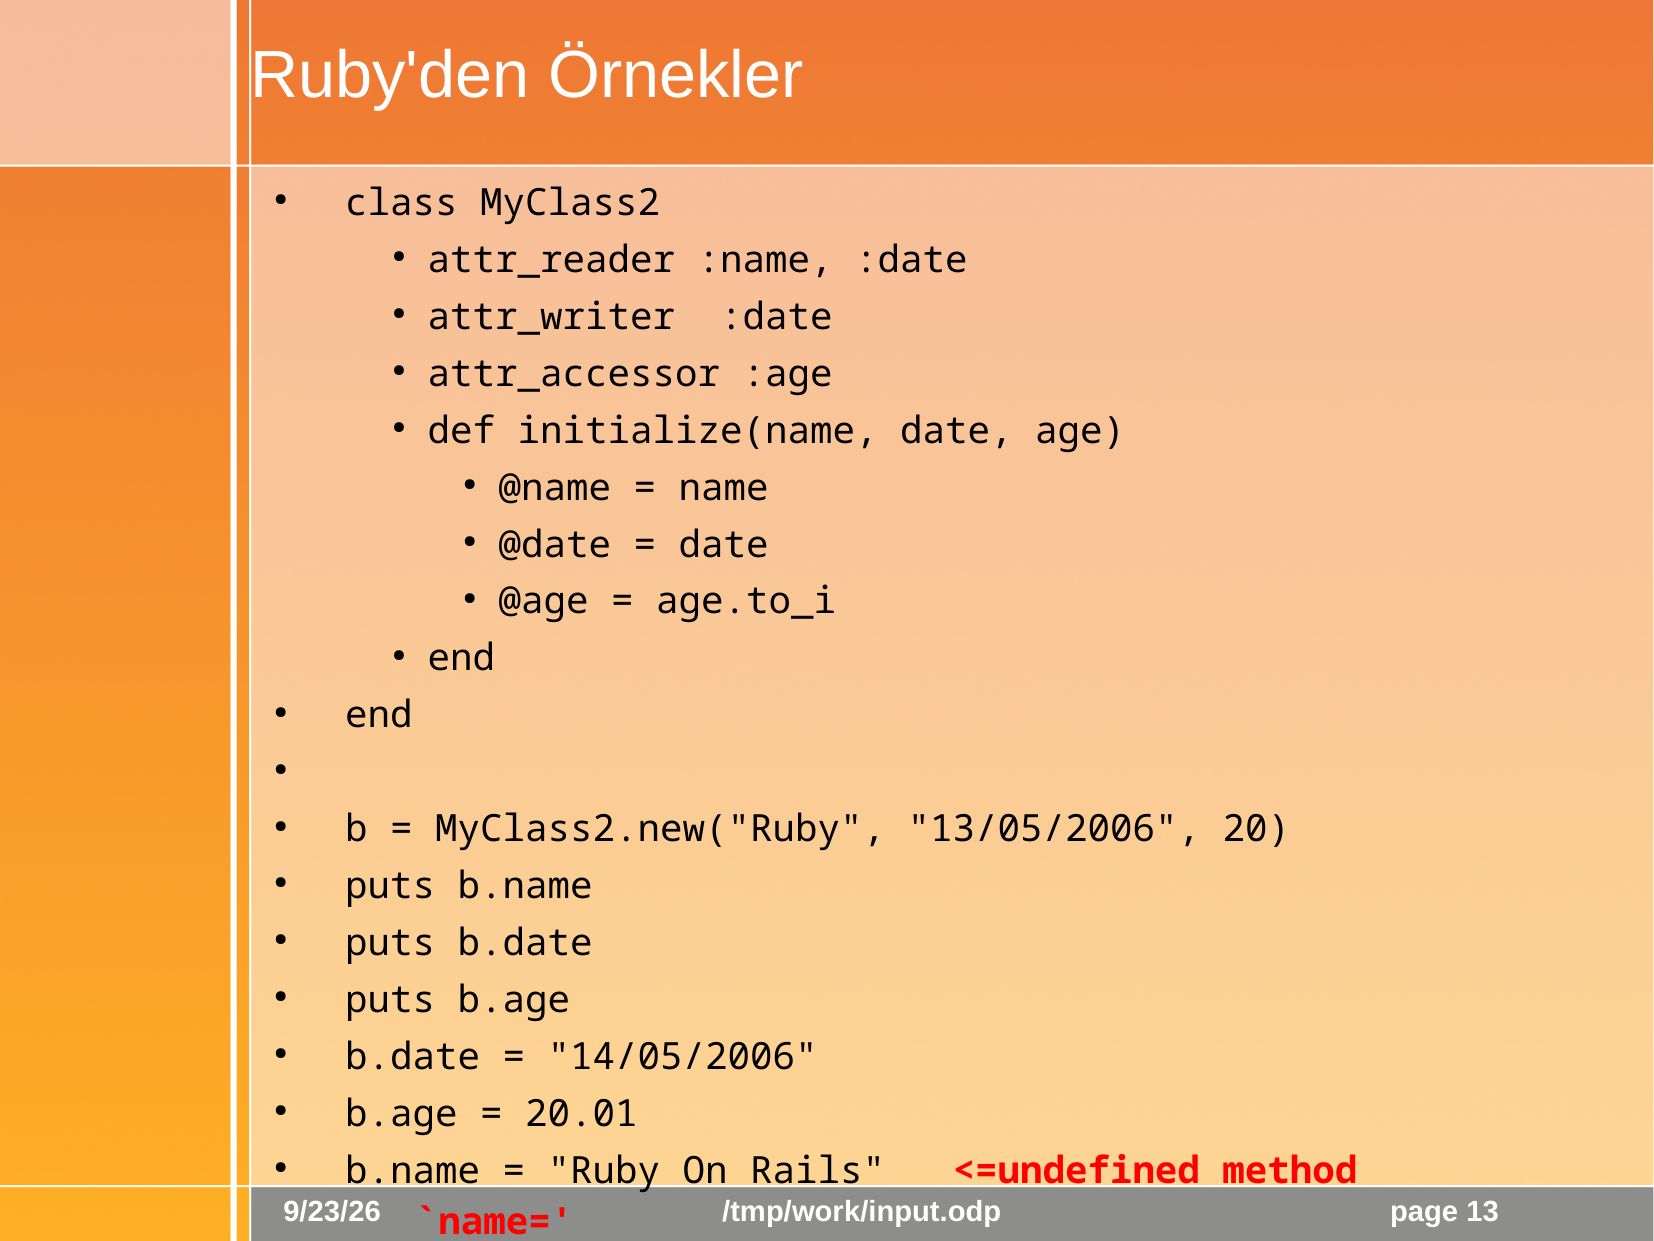

# Ruby'den Örnekler
class MyClass2
attr_reader :name, :date
attr_writer :date
attr_accessor :age
def initialize(name, date, age)
@name = name
@date = date
@age = age.to_i
end
end
b = MyClass2.new("Ruby", "13/05/2006", 20)
puts b.name
puts b.date
puts b.age
b.date = "14/05/2006"
b.age = 20.01
b.name = "Ruby On Rails" <=undefined method `name='